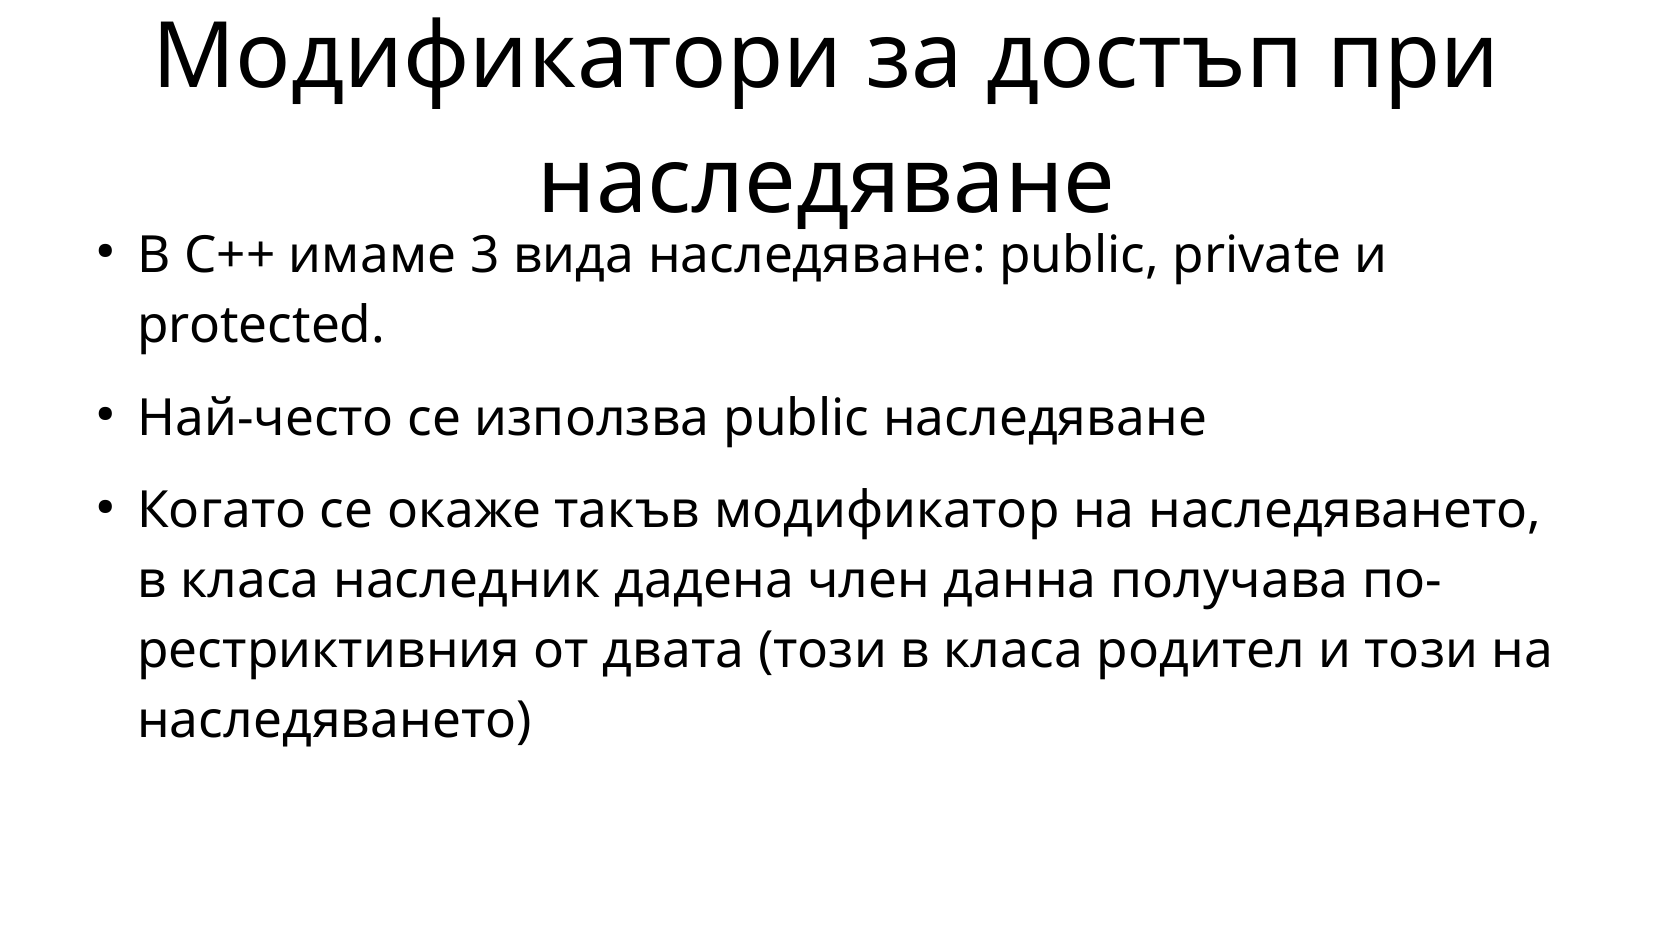

# Модификатори за достъп при наследяване
В C++ имаме 3 вида наследяване: public, private и protected.
Най-често се използва public наследяване
Когато се окаже такъв модификатор на наследяването, в класа наследник дадена член данна получава по-рестриктивния от двата (този в класа родител и този на наследяването)